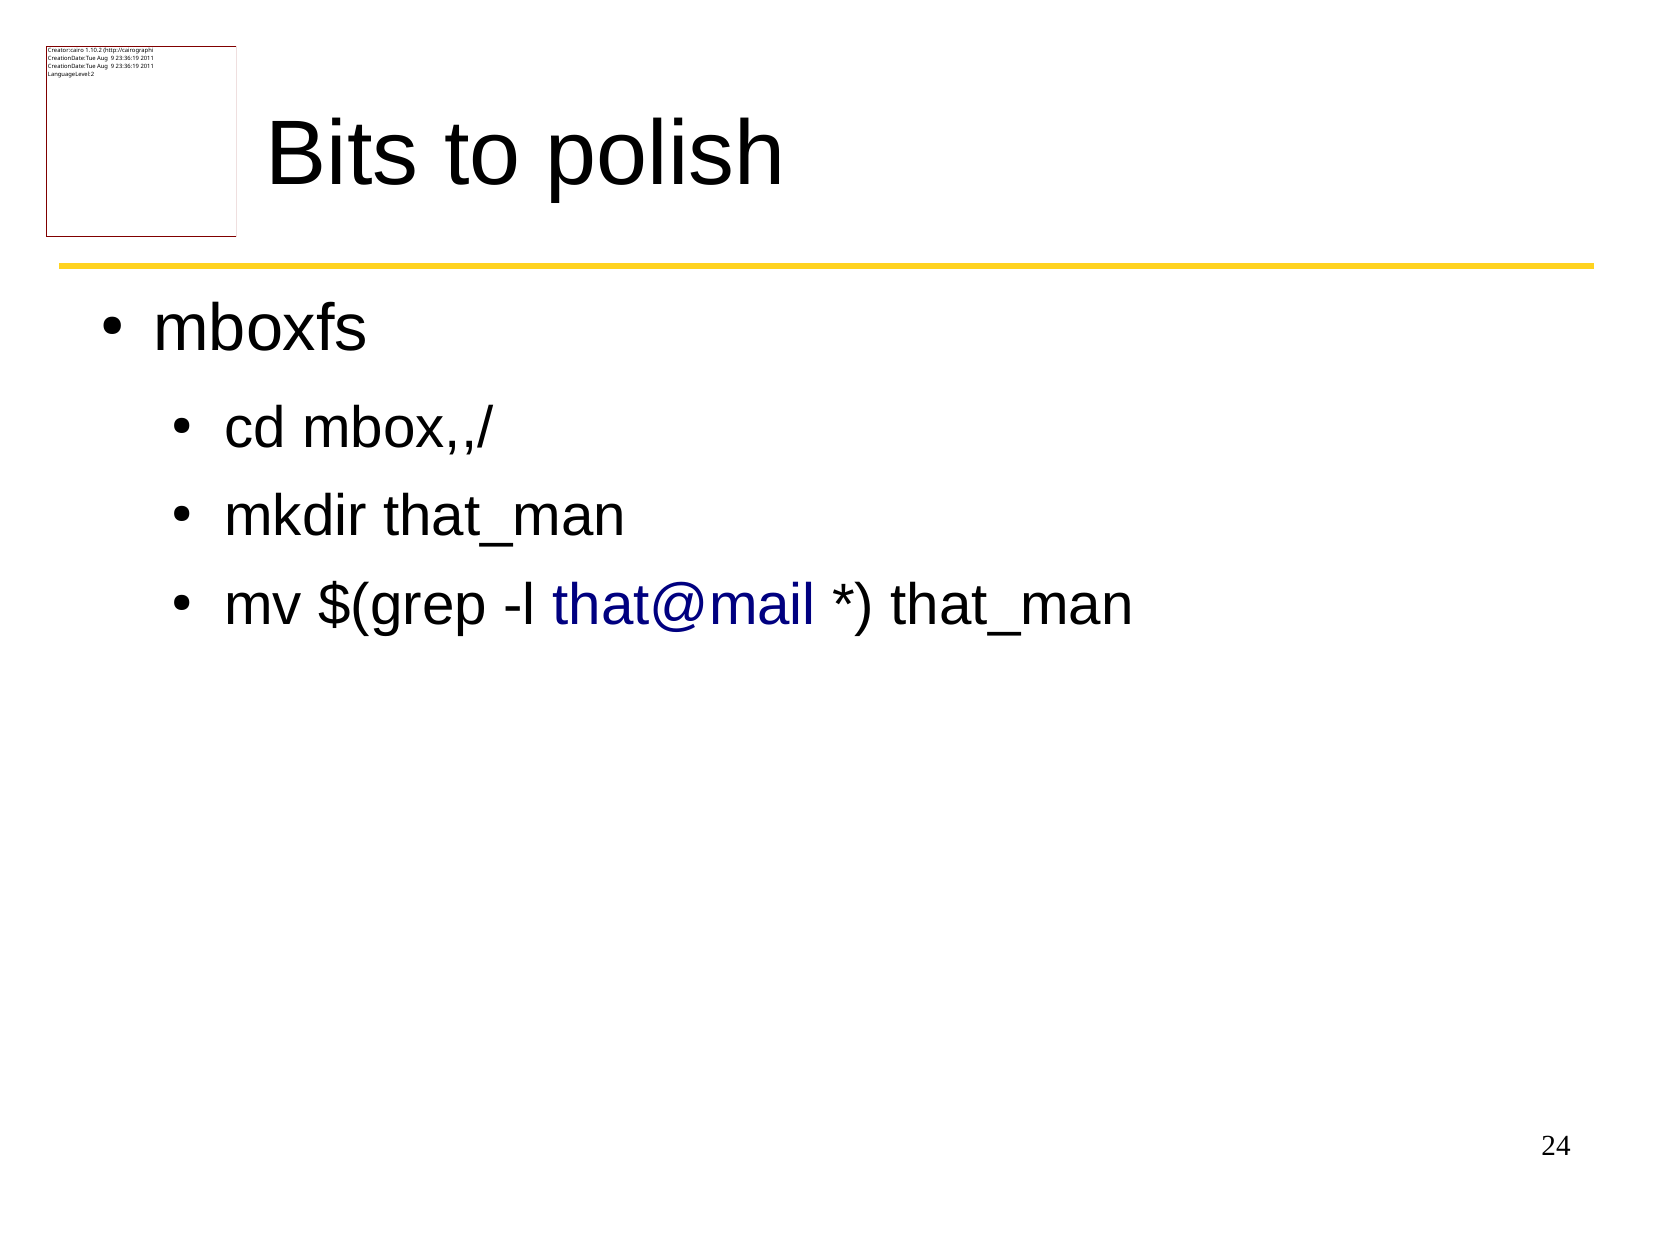

# Bits to polish
mboxfs
cd mbox,,/
mkdir that_man
mv $(grep -l that@mail *) that_man
24